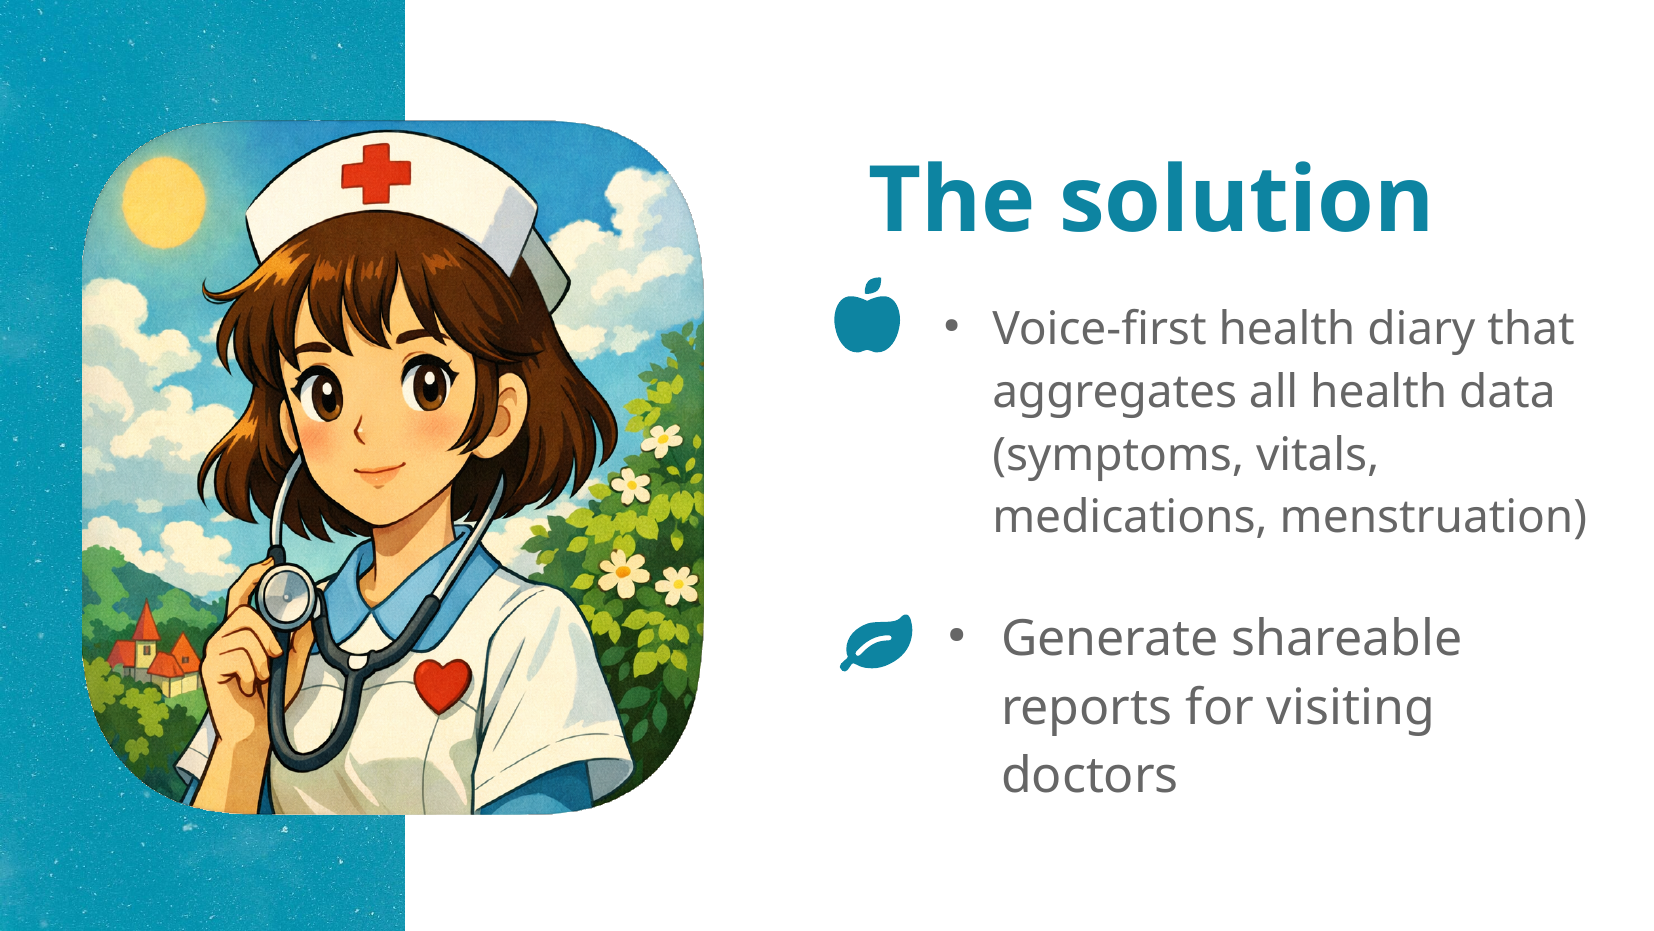

# The solution
Voice-first health diary that aggregates all health data (symptoms, vitals, medications, menstruation)
Generate shareable reports for visiting doctors